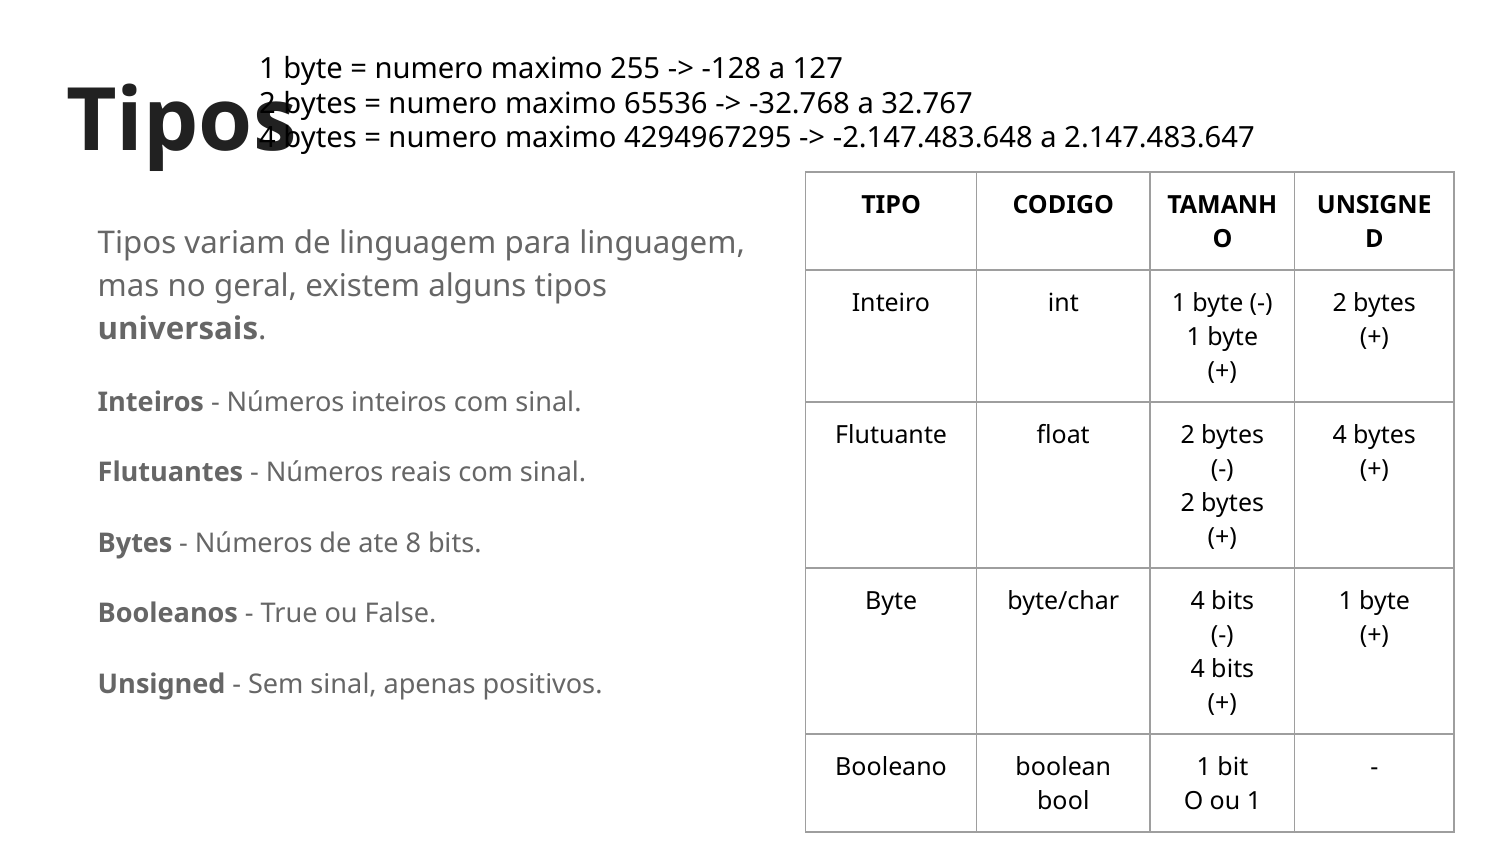

1 byte = numero maximo 255 -> -128 a 127
2 bytes = numero maximo 65536 -> -32.768 a 32.767
4 bytes = numero maximo 4294967295 -> -2.147.483.648 a 2.147.483.647
# Tipos
| TIPO | CODIGO | TAMANHO | UNSIGNED |
| --- | --- | --- | --- |
| Inteiro | int | 1 byte (-) 1 byte (+) | 2 bytes (+) |
| Flutuante | float | 2 bytes (-) 2 bytes (+) | 4 bytes (+) |
| Byte | byte/char | 4 bits (-) 4 bits (+) | 1 byte (+) |
| Booleano | boolean bool | 1 bit O ou 1 | - |
Tipos variam de linguagem para linguagem, mas no geral, existem alguns tipos universais.
Inteiros - Números inteiros com sinal.
Flutuantes - Números reais com sinal.
Bytes - Números de ate 8 bits.
Booleanos - True ou False.
Unsigned - Sem sinal, apenas positivos.